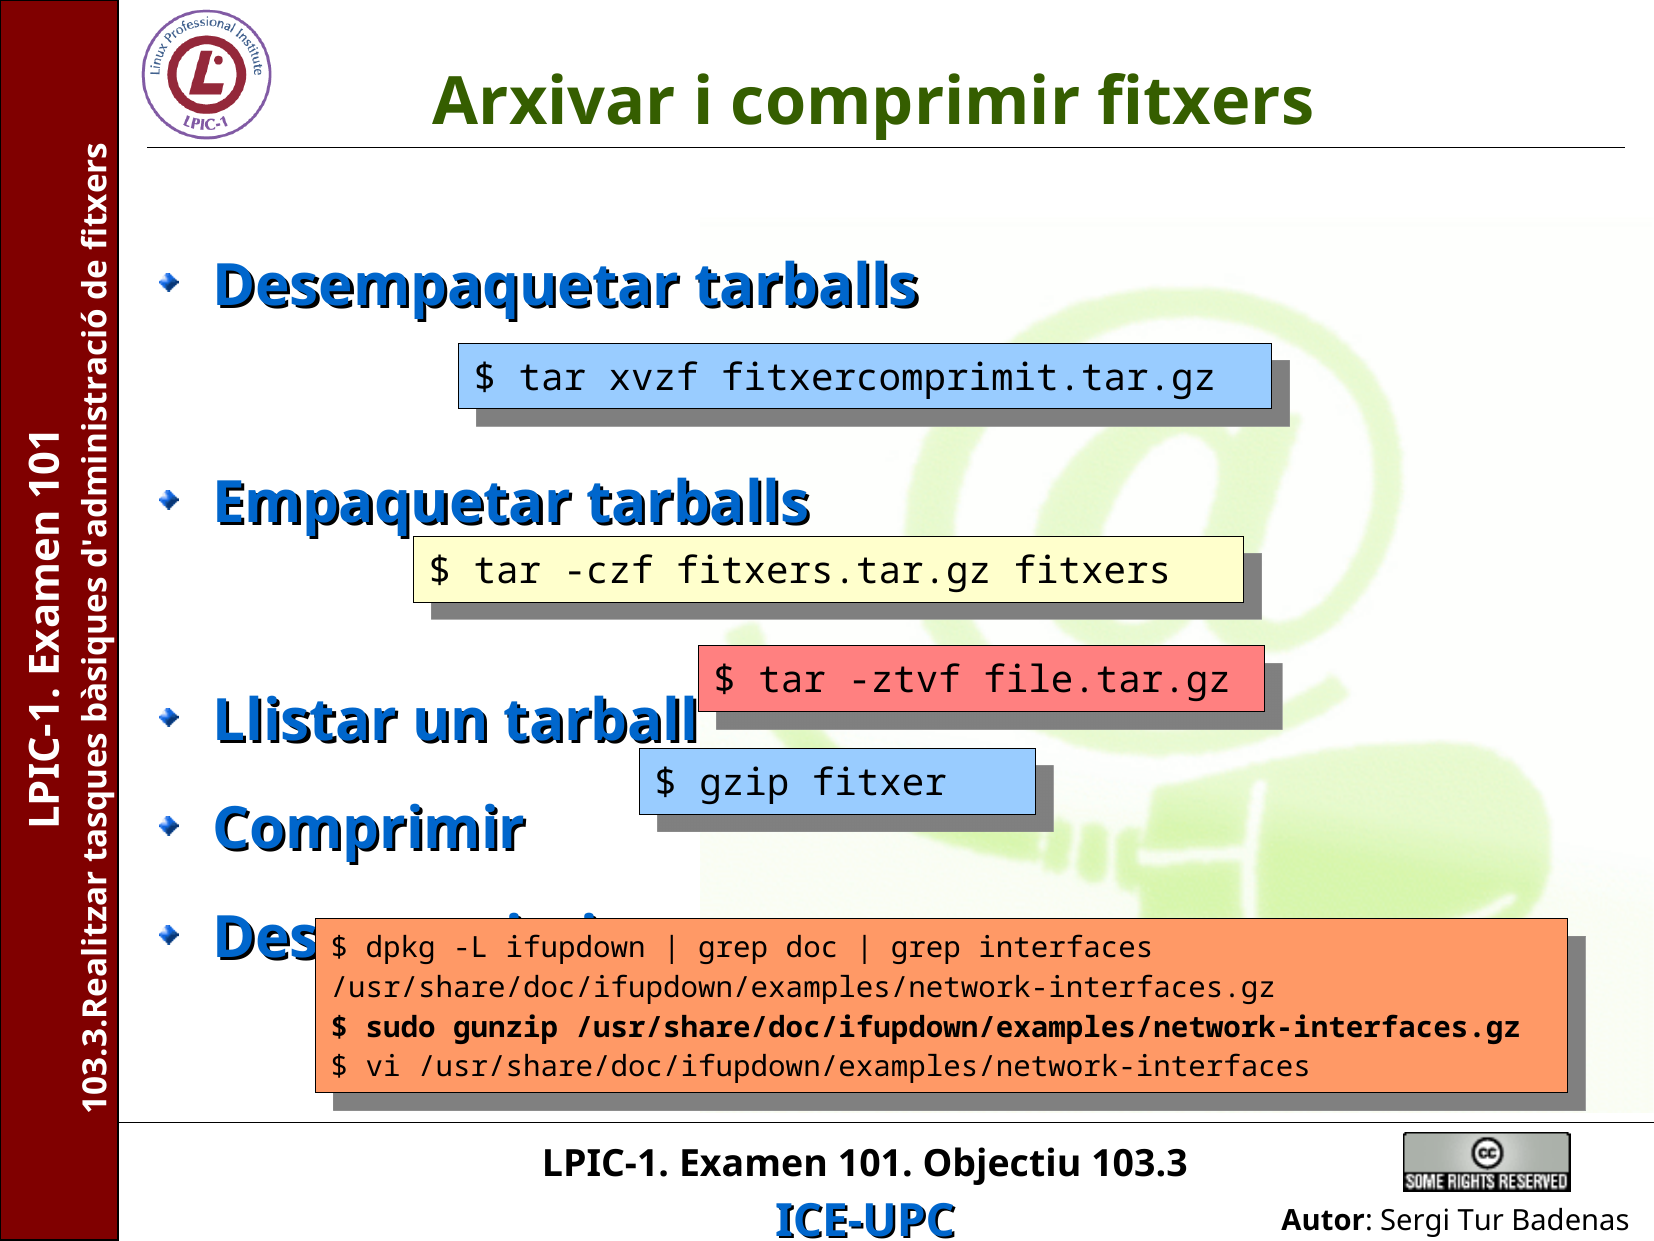

# Arxivar i comprimir fitxers
Desempaquetar tarballs
Empaquetar tarballs
Llistar un tarball
Comprimir
Descomprimir
$ tar xvzf fitxercomprimit.tar.gz
$ tar -czf fitxers.tar.gz fitxers
$ tar -ztvf file.tar.gz
$ gzip fitxer
$ dpkg -L ifupdown | grep doc | grep interfaces
/usr/share/doc/ifupdown/examples/network-interfaces.gz
$ sudo gunzip /usr/share/doc/ifupdown/examples/network-interfaces.gz
$ vi /usr/share/doc/ifupdown/examples/network-interfaces